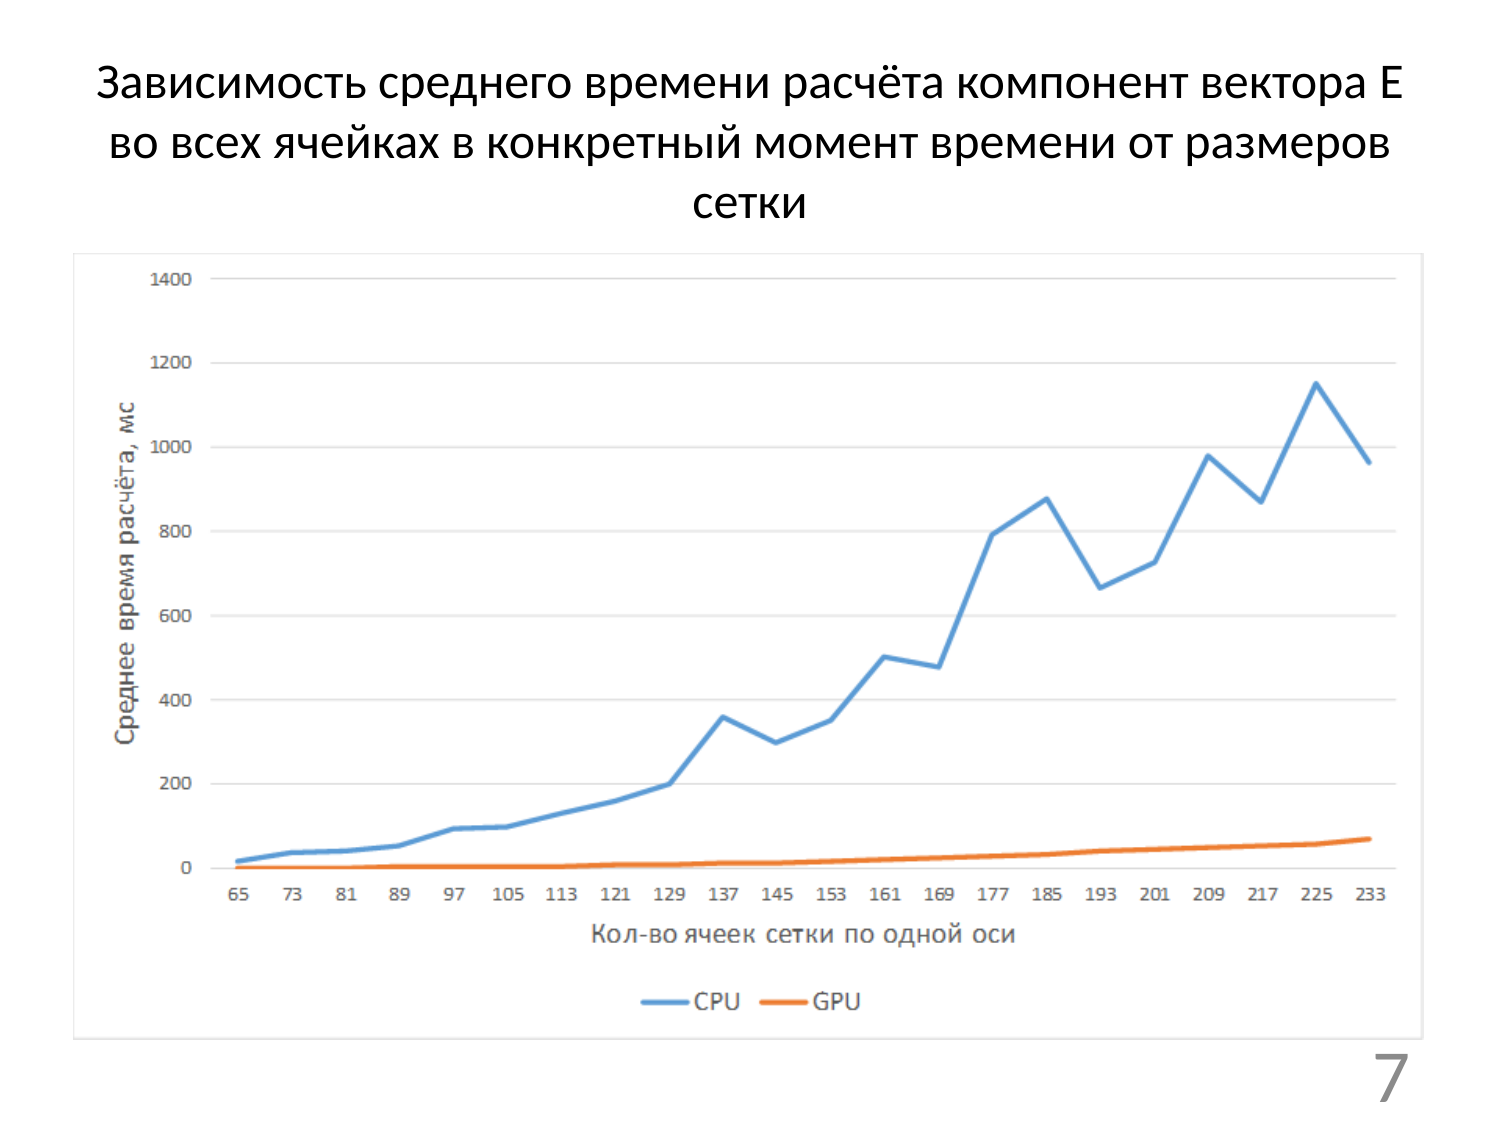

# Зависимость среднего времени расчёта компонент вектора E во всех ячейках в конкретный момент времени от размеров сетки